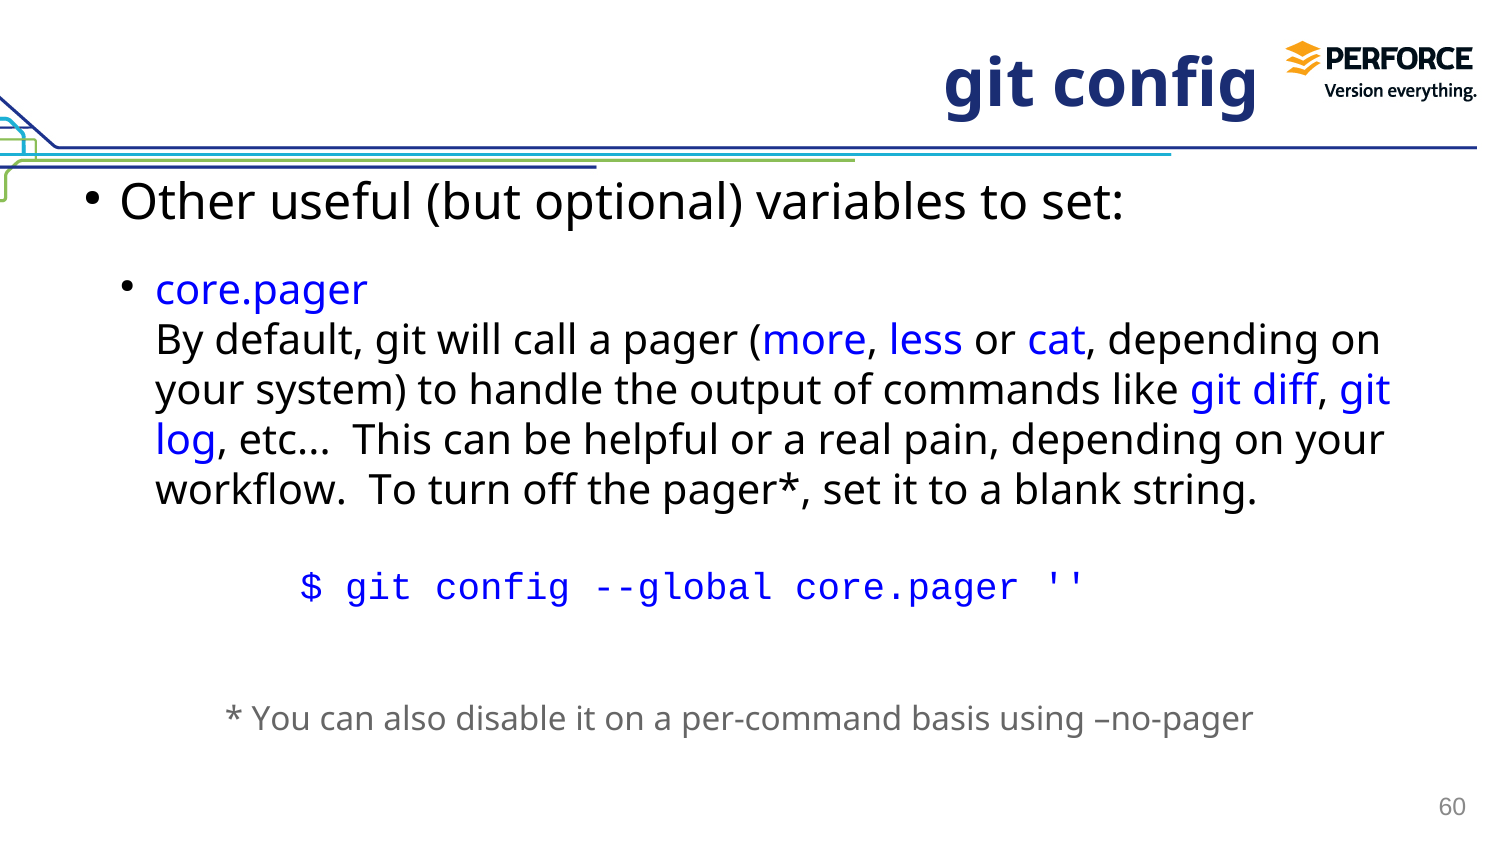

# git config
Other useful (but optional) variables to set:
core.pager
By default, git will call a pager (more, less or cat, depending on your system) to handle the output of commands like git diff, git log, etc... This can be helpful or a real pain, depending on your workflow. To turn off the pager*, set it to a blank string.
$ git config --global core.pager ''
* You can also disable it on a per-command basis using –no-pager